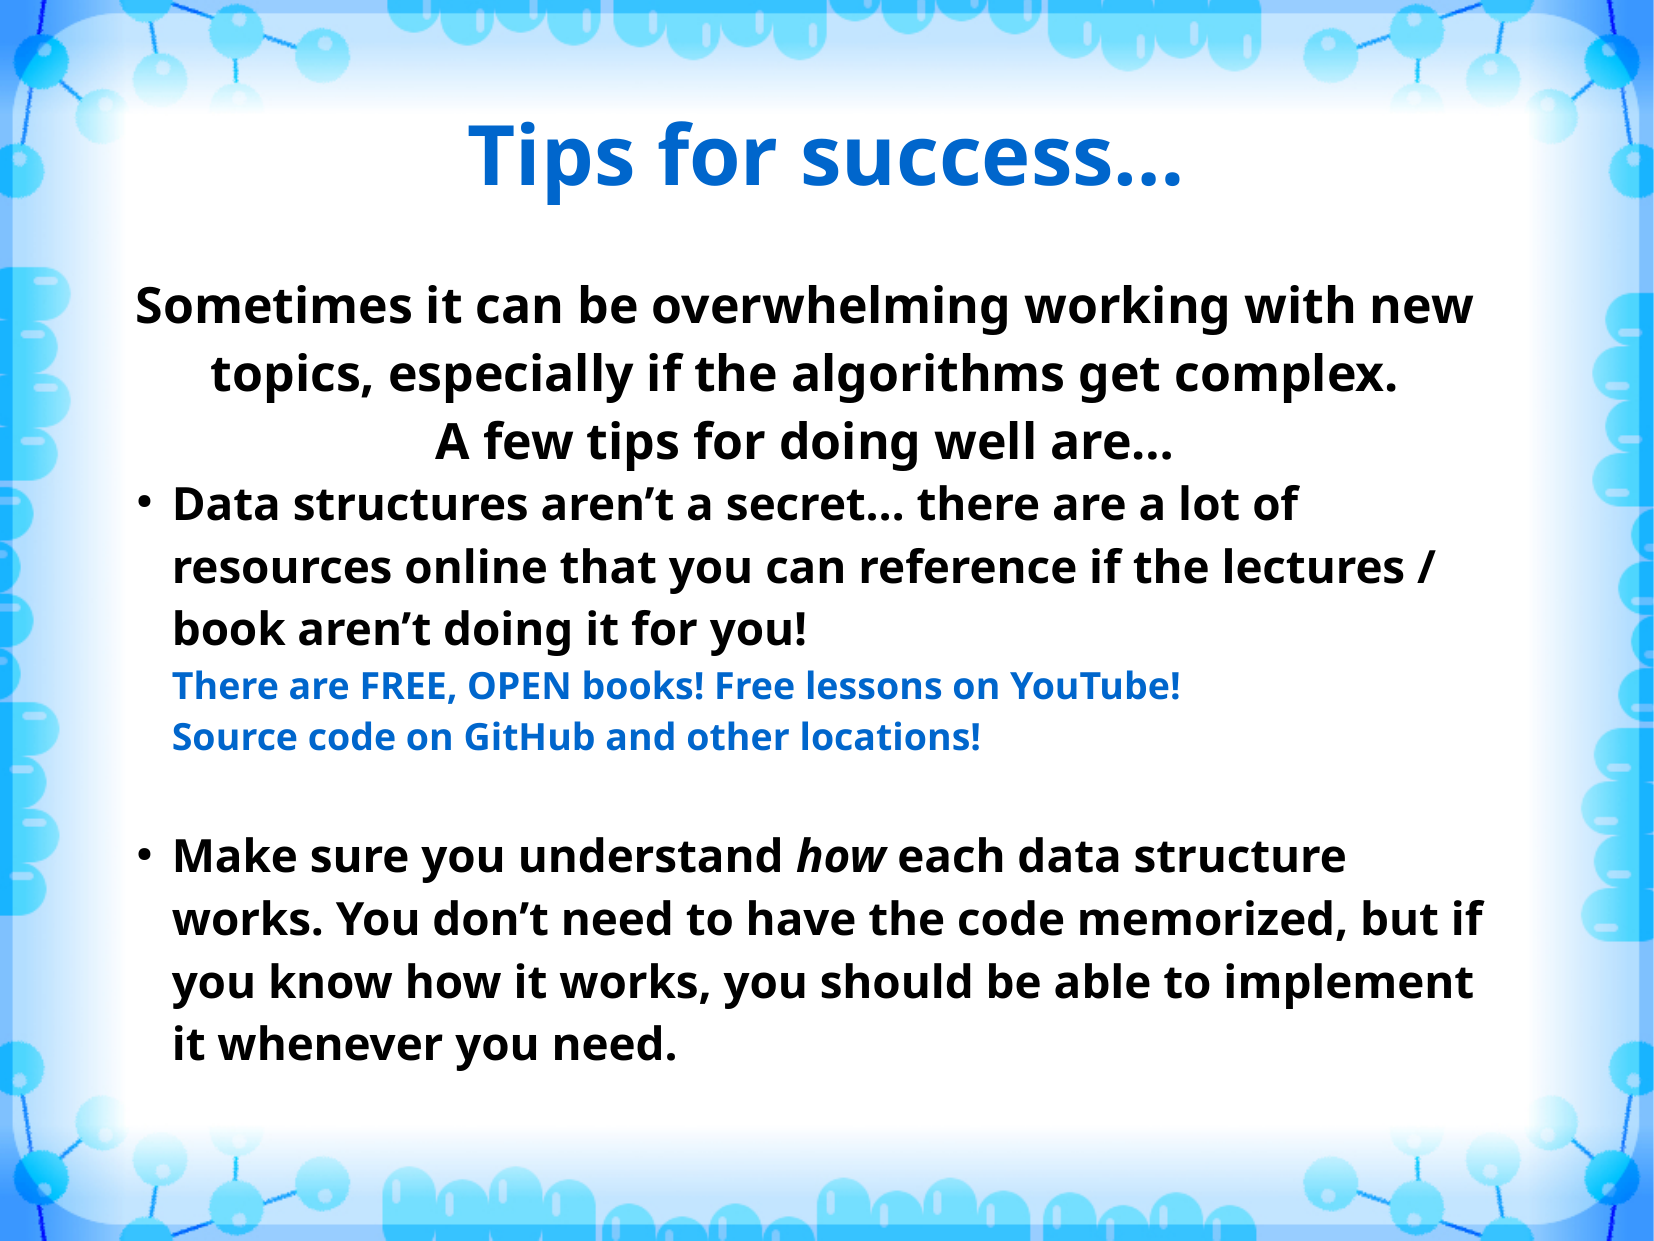

# Tips for success…
Sometimes it can be overwhelming working with new topics, especially if the algorithms get complex.
A few tips for doing well are…
Data structures aren’t a secret… there are a lot of resources online that you can reference if the lectures / book aren’t doing it for you!
There are FREE, OPEN books! Free lessons on YouTube!
Source code on GitHub and other locations!
Make sure you understand how each data structure works. You don’t need to have the code memorized, but if you know how it works, you should be able to implement it whenever you need.